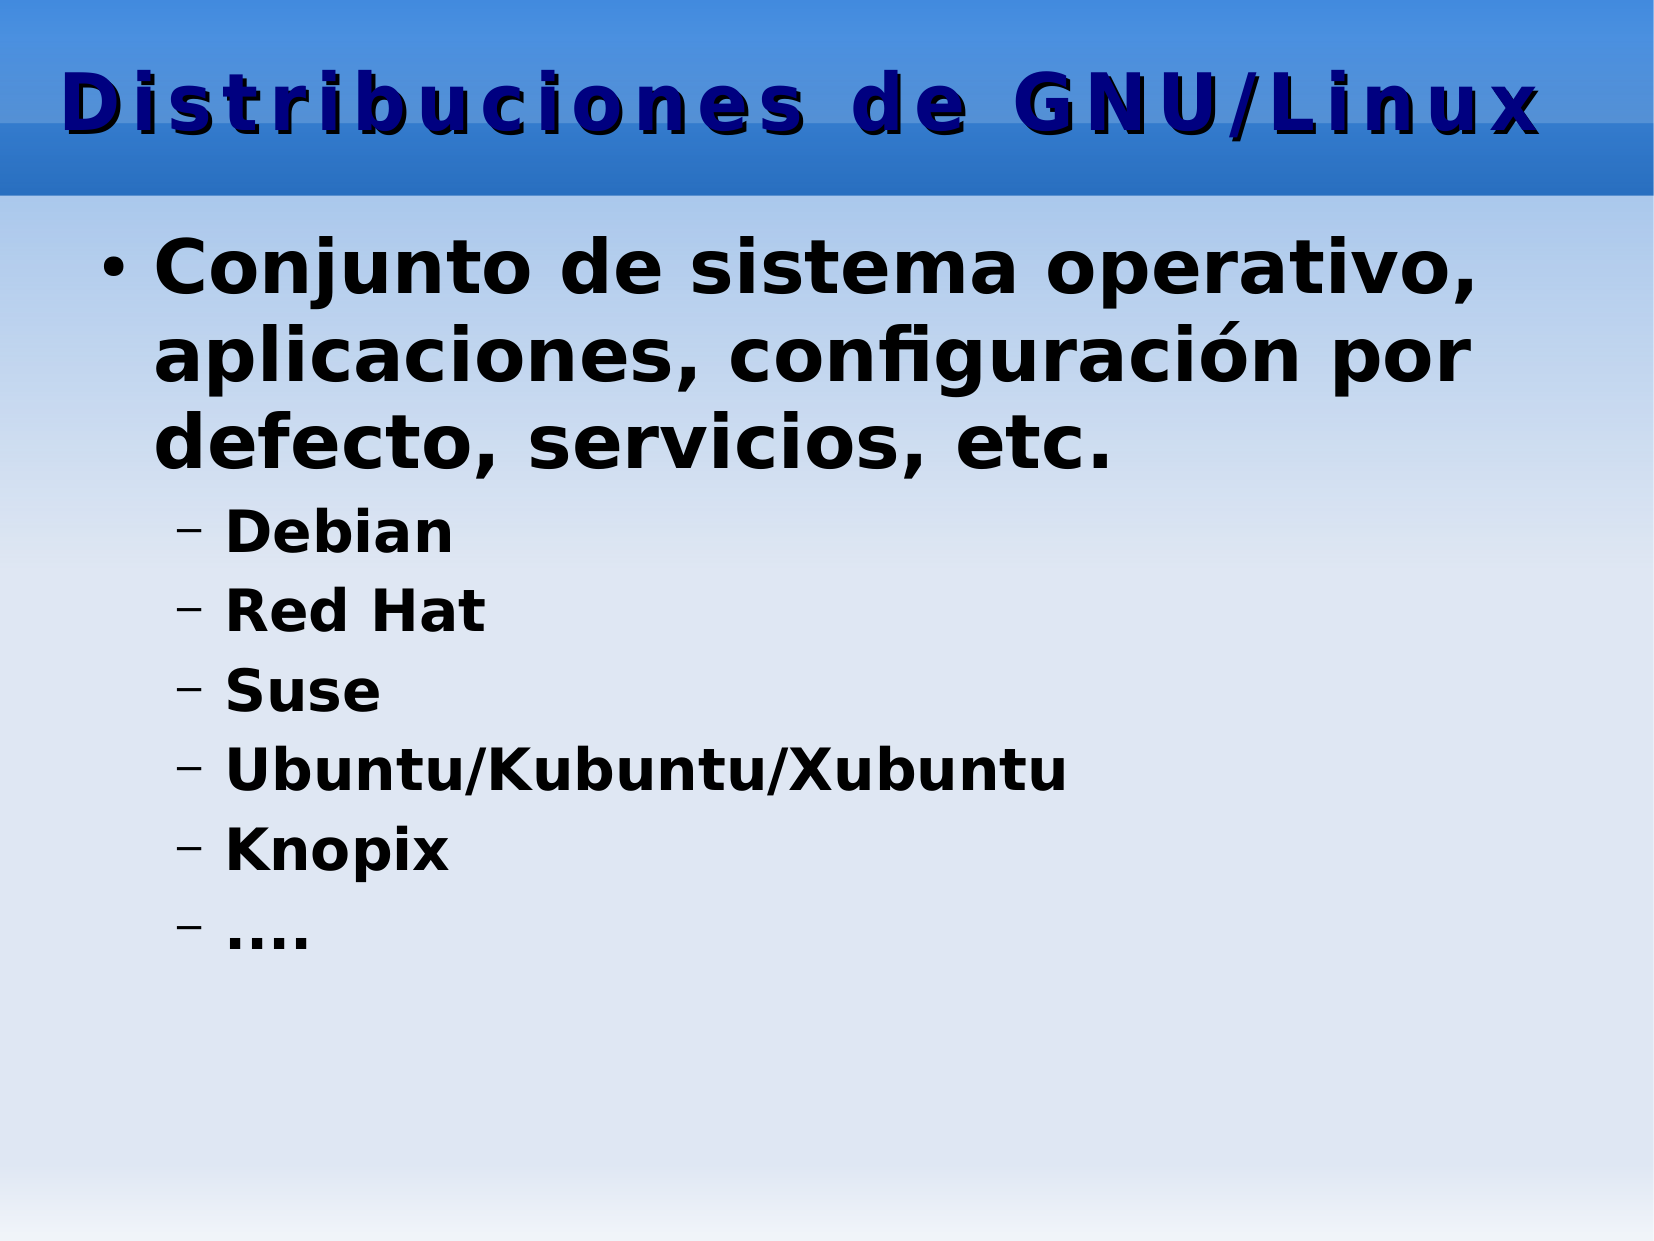

# Distribuciones de GNU/Linux
Conjunto de sistema operativo, aplicaciones, configuración por defecto, servicios, etc.
Debian
Red Hat
Suse
Ubuntu/Kubuntu/Xubuntu
Knopix
....